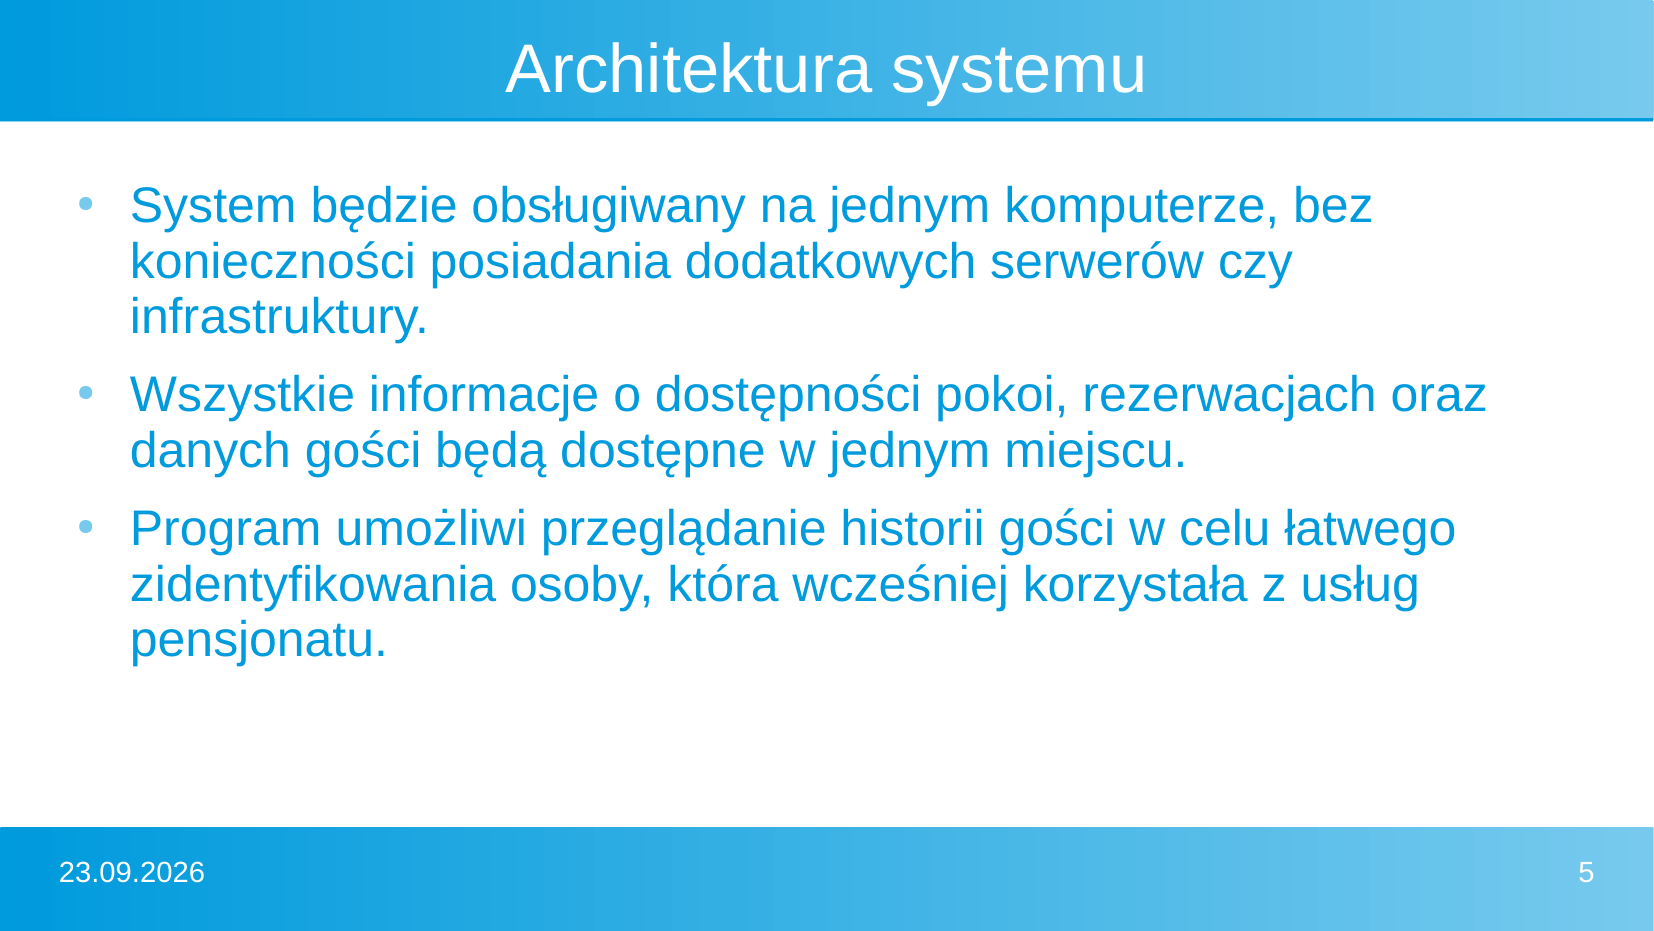

# Architektura systemu
System będzie obsługiwany na jednym komputerze, bez konieczności posiadania dodatkowych serwerów czy infrastruktury.
Wszystkie informacje o dostępności pokoi, rezerwacjach oraz danych gości będą dostępne w jednym miejscu.
Program umożliwi przeglądanie historii gości w celu łatwego zidentyfikowania osoby, która wcześniej korzystała z usług pensjonatu.
5